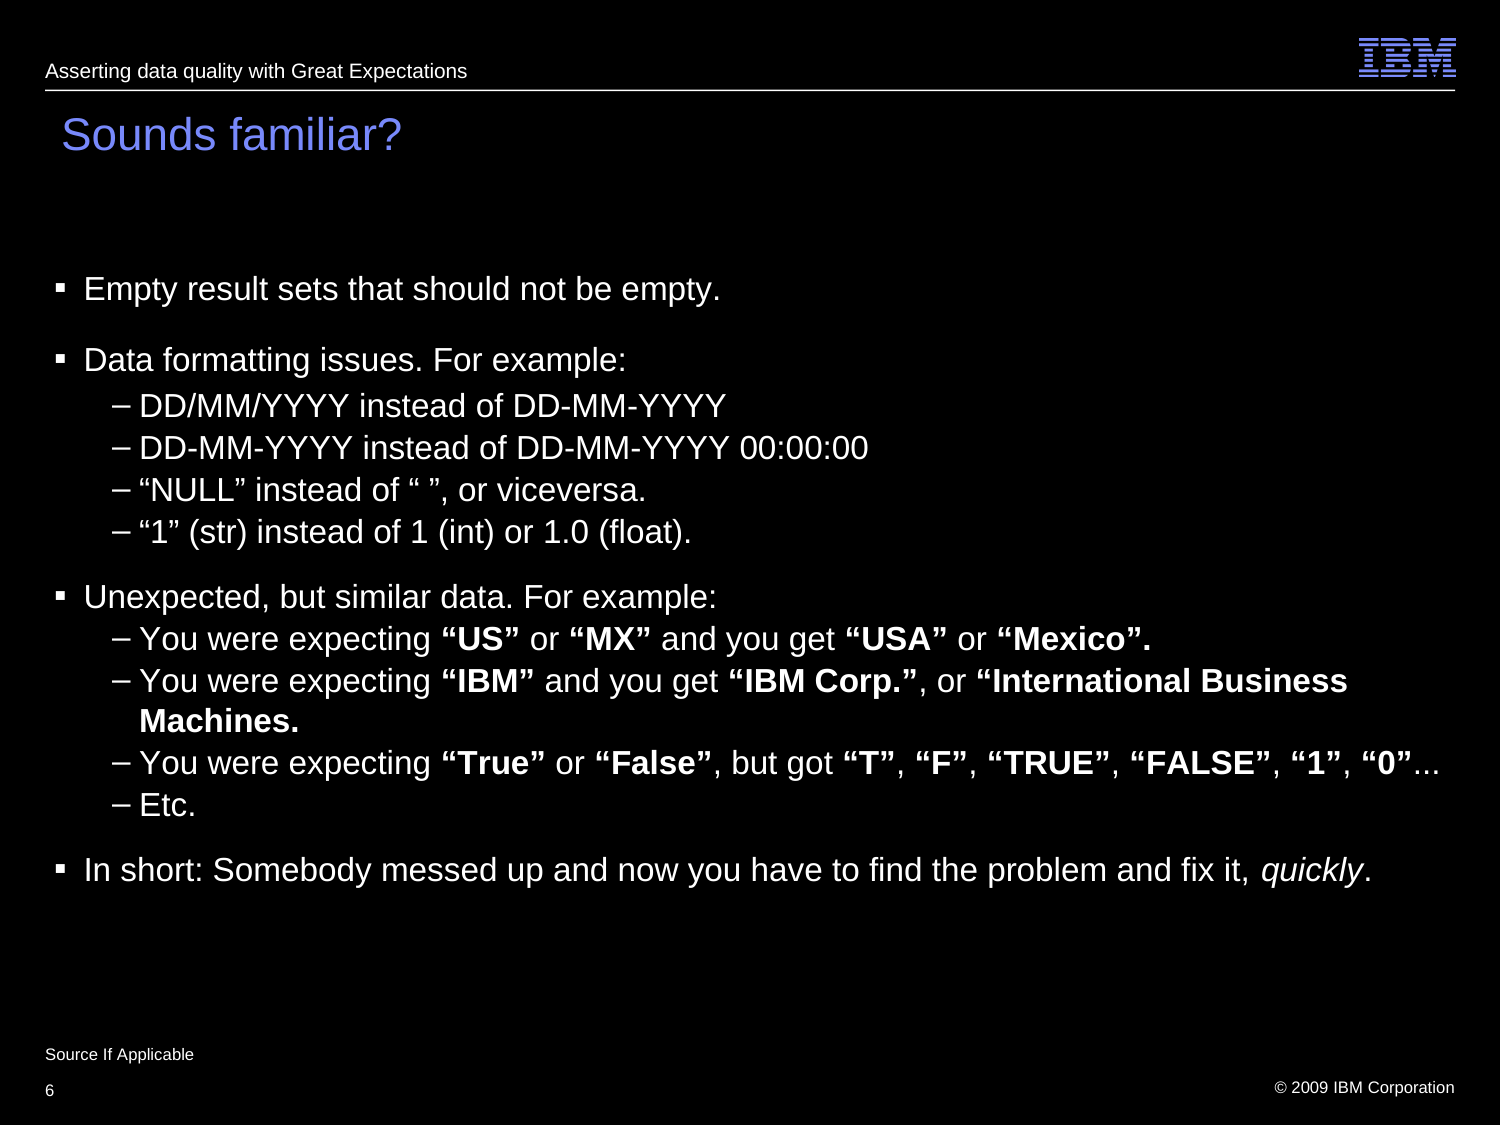

Asserting data quality with Great Expectations
# Sounds familiar?
Empty result sets that should not be empty.
Data formatting issues. For example:
DD/MM/YYYY instead of DD-MM-YYYY
DD-MM-YYYY instead of DD-MM-YYYY 00:00:00
“NULL” instead of “ ”, or viceversa.
“1” (str) instead of 1 (int) or 1.0 (float).
Unexpected, but similar data. For example:
You were expecting “US” or “MX” and you get “USA” or “Mexico”.
You were expecting “IBM” and you get “IBM Corp.”, or “International Business Machines.
You were expecting “True” or “False”, but got “T”, “F”, “TRUE”, “FALSE”, “1”, “0”...
Etc.
In short: Somebody messed up and now you have to find the problem and fix it, quickly.
 Source If Applicable
6